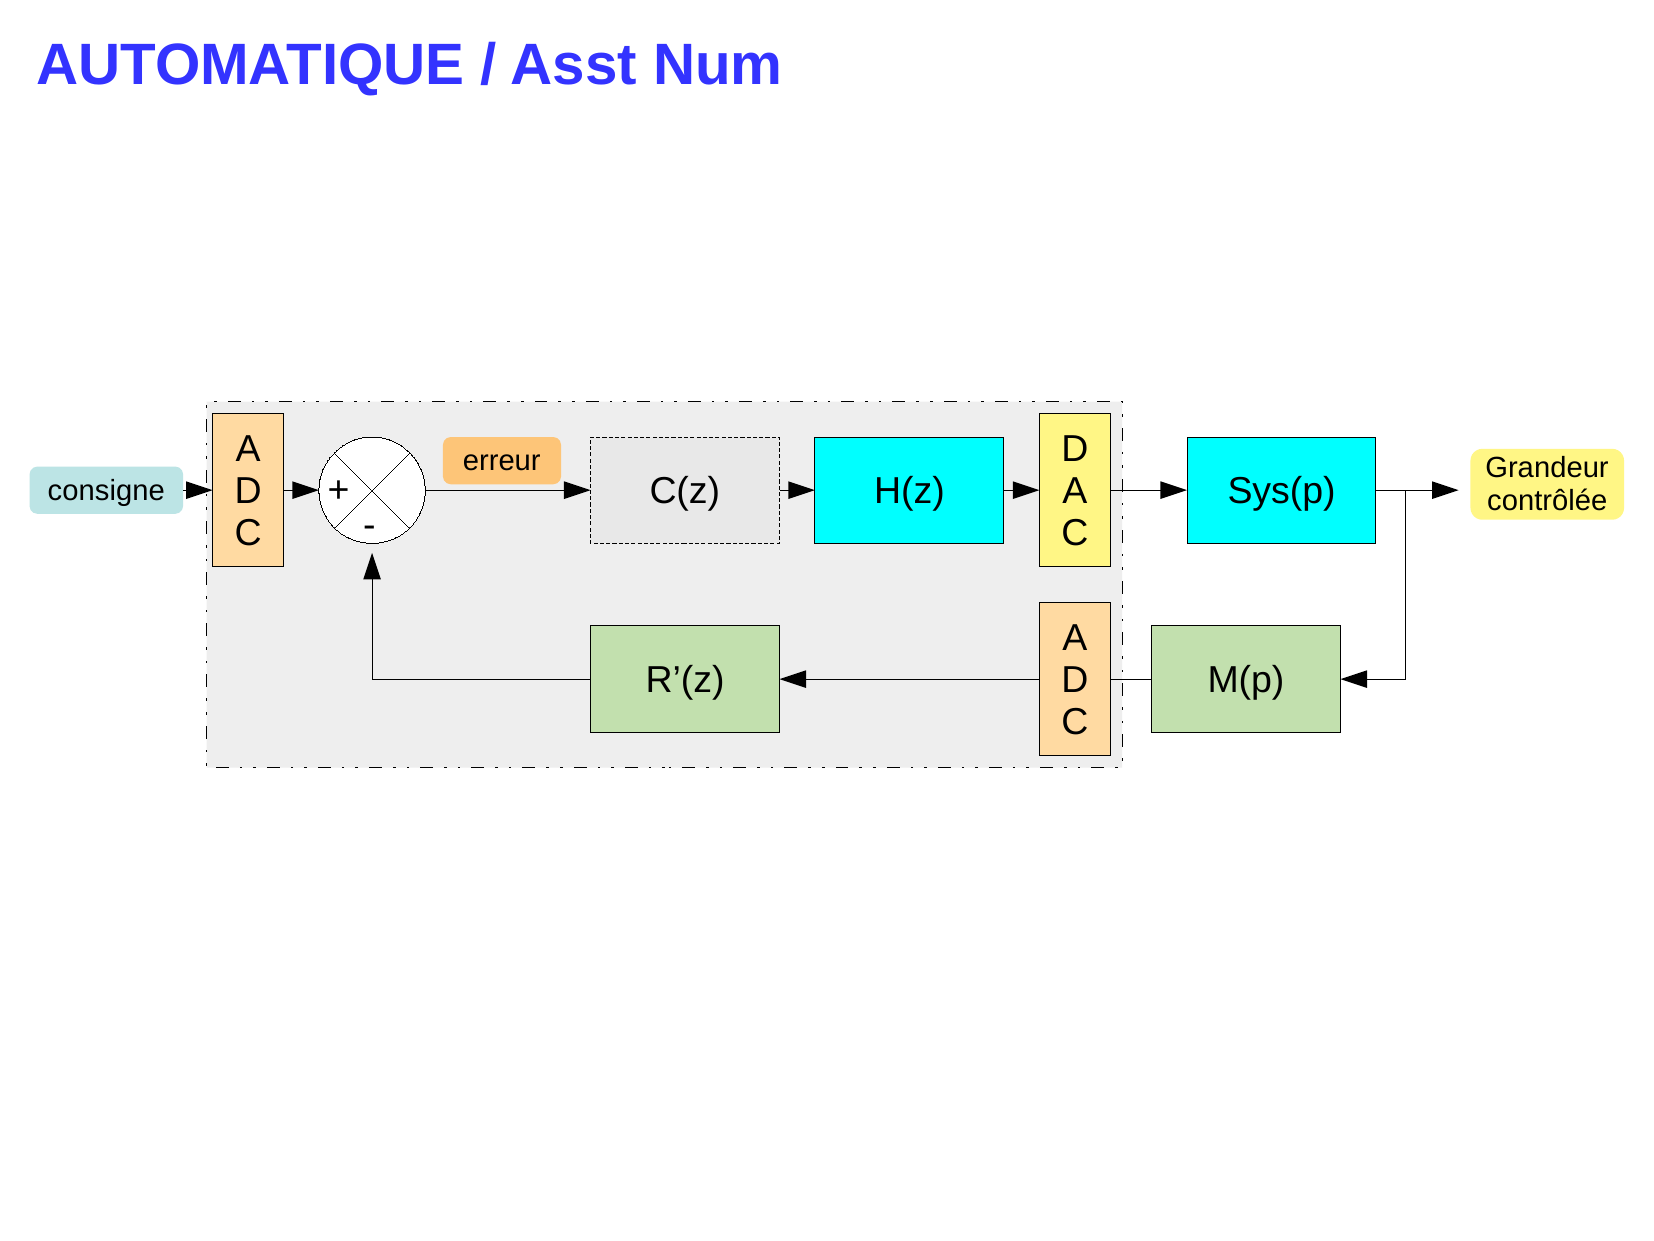

AUTOMATIQUE / Asst Num
A
D
C
D
A
C
erreur
C(z)
H(z)
Sys(p)
Grandeur
contrôlée
+
consigne
-
A
D
C
R’(z)
M(p)